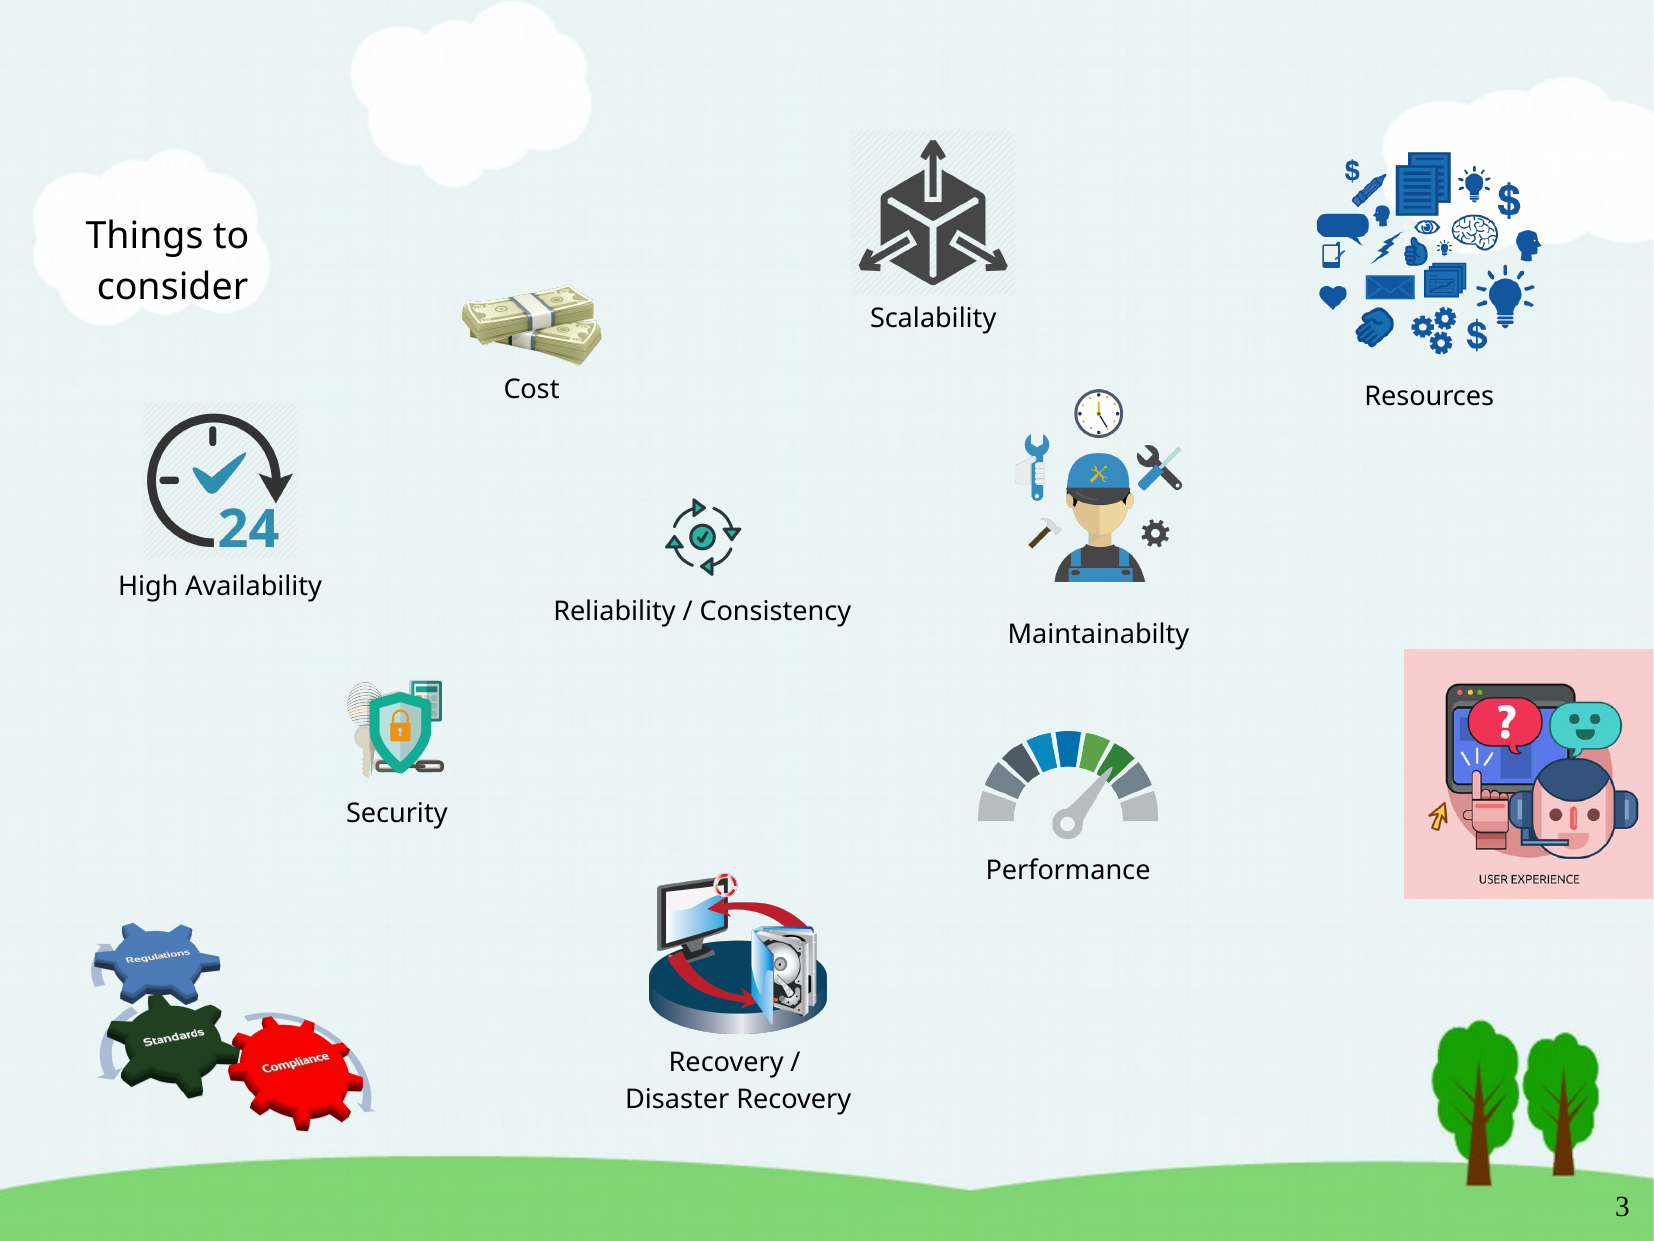

Scalability
Resources
Things to
 consider
Cost
Maintainabilty
High Availability
Reliability / Consistency
Security
Performance
Recovery /
Disaster Recovery
3